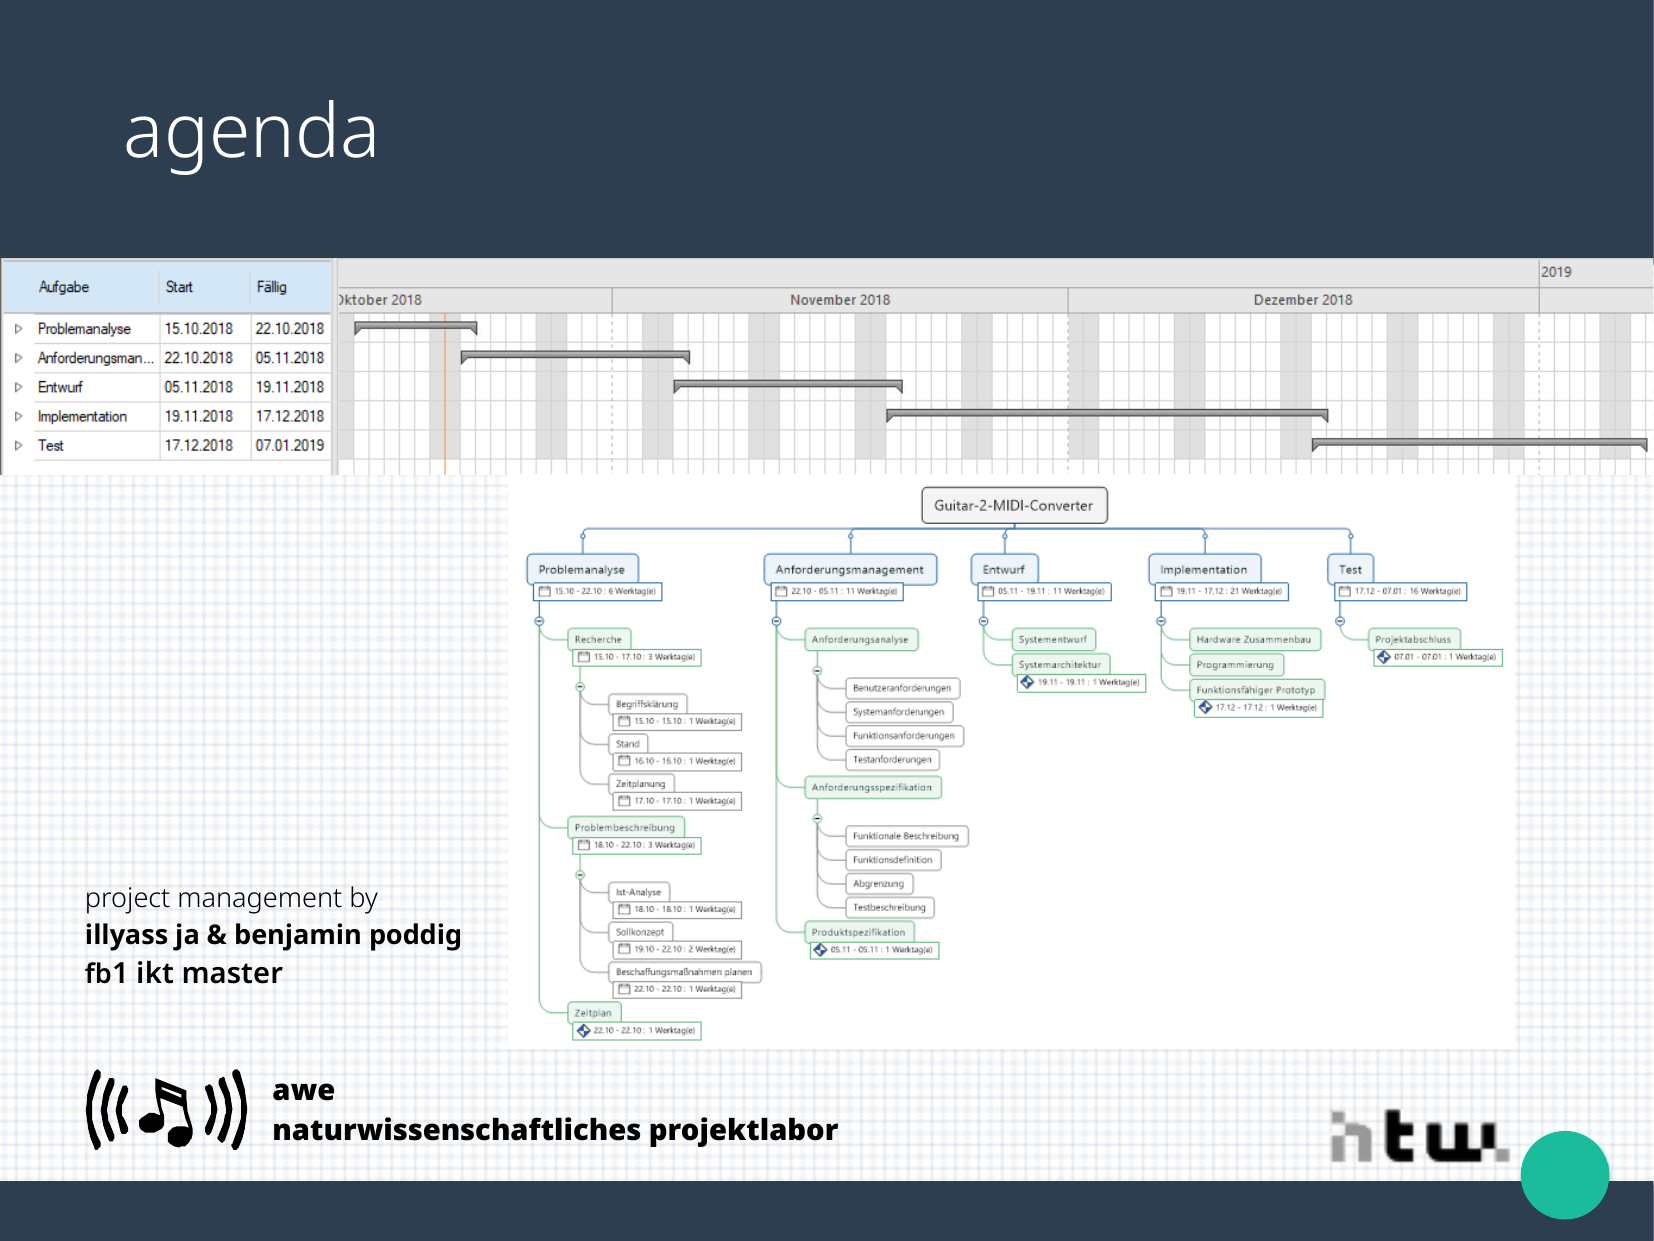

agenda
project management by
illyass ja & benjamin poddig
fb1 ikt master
# awe naturwissenschaftliches projektlabor